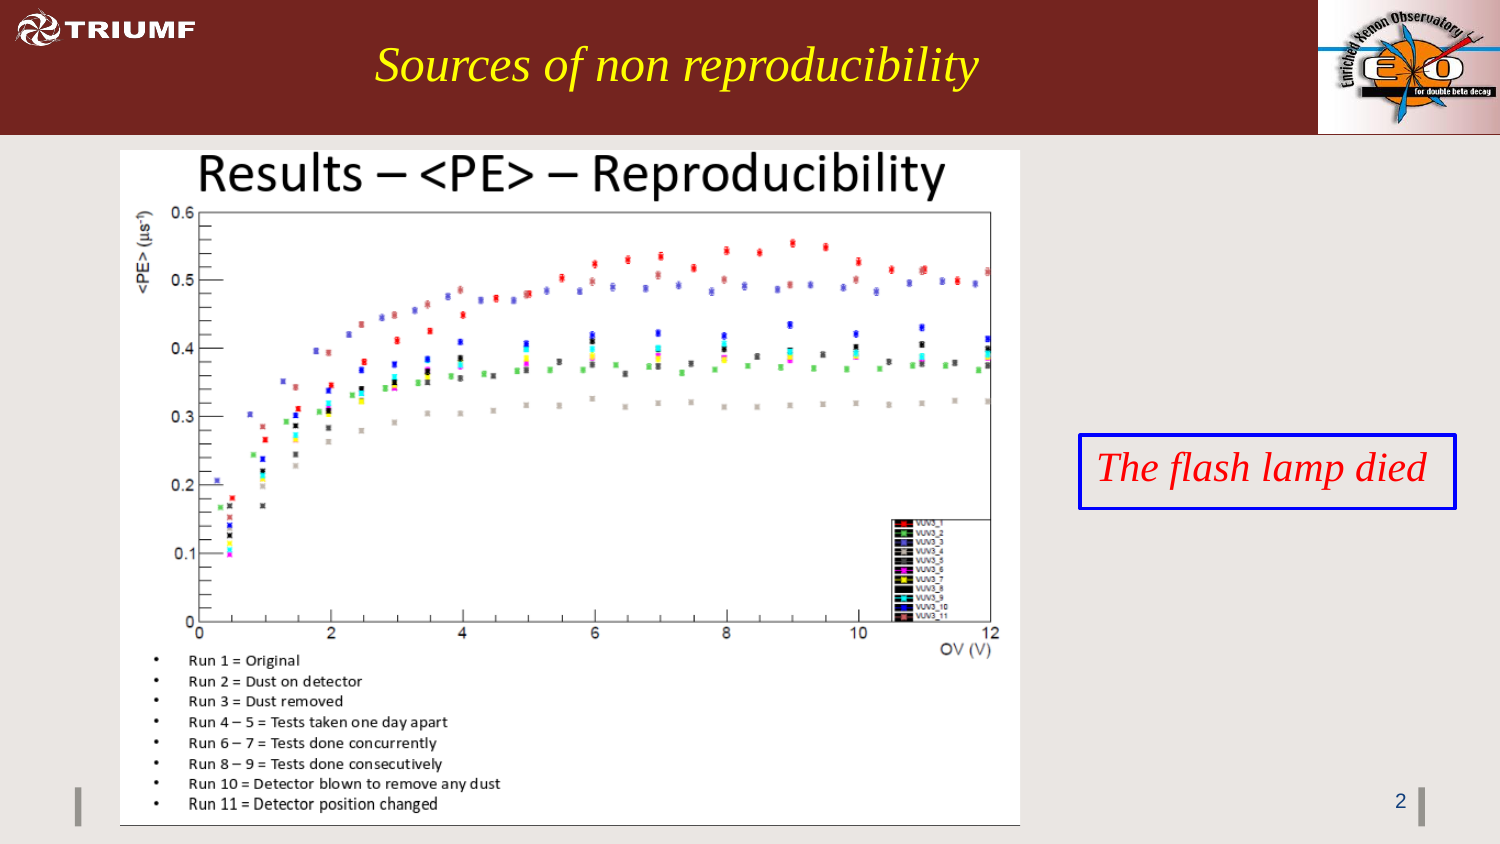

Sources of non reproducibility
The flash lamp died